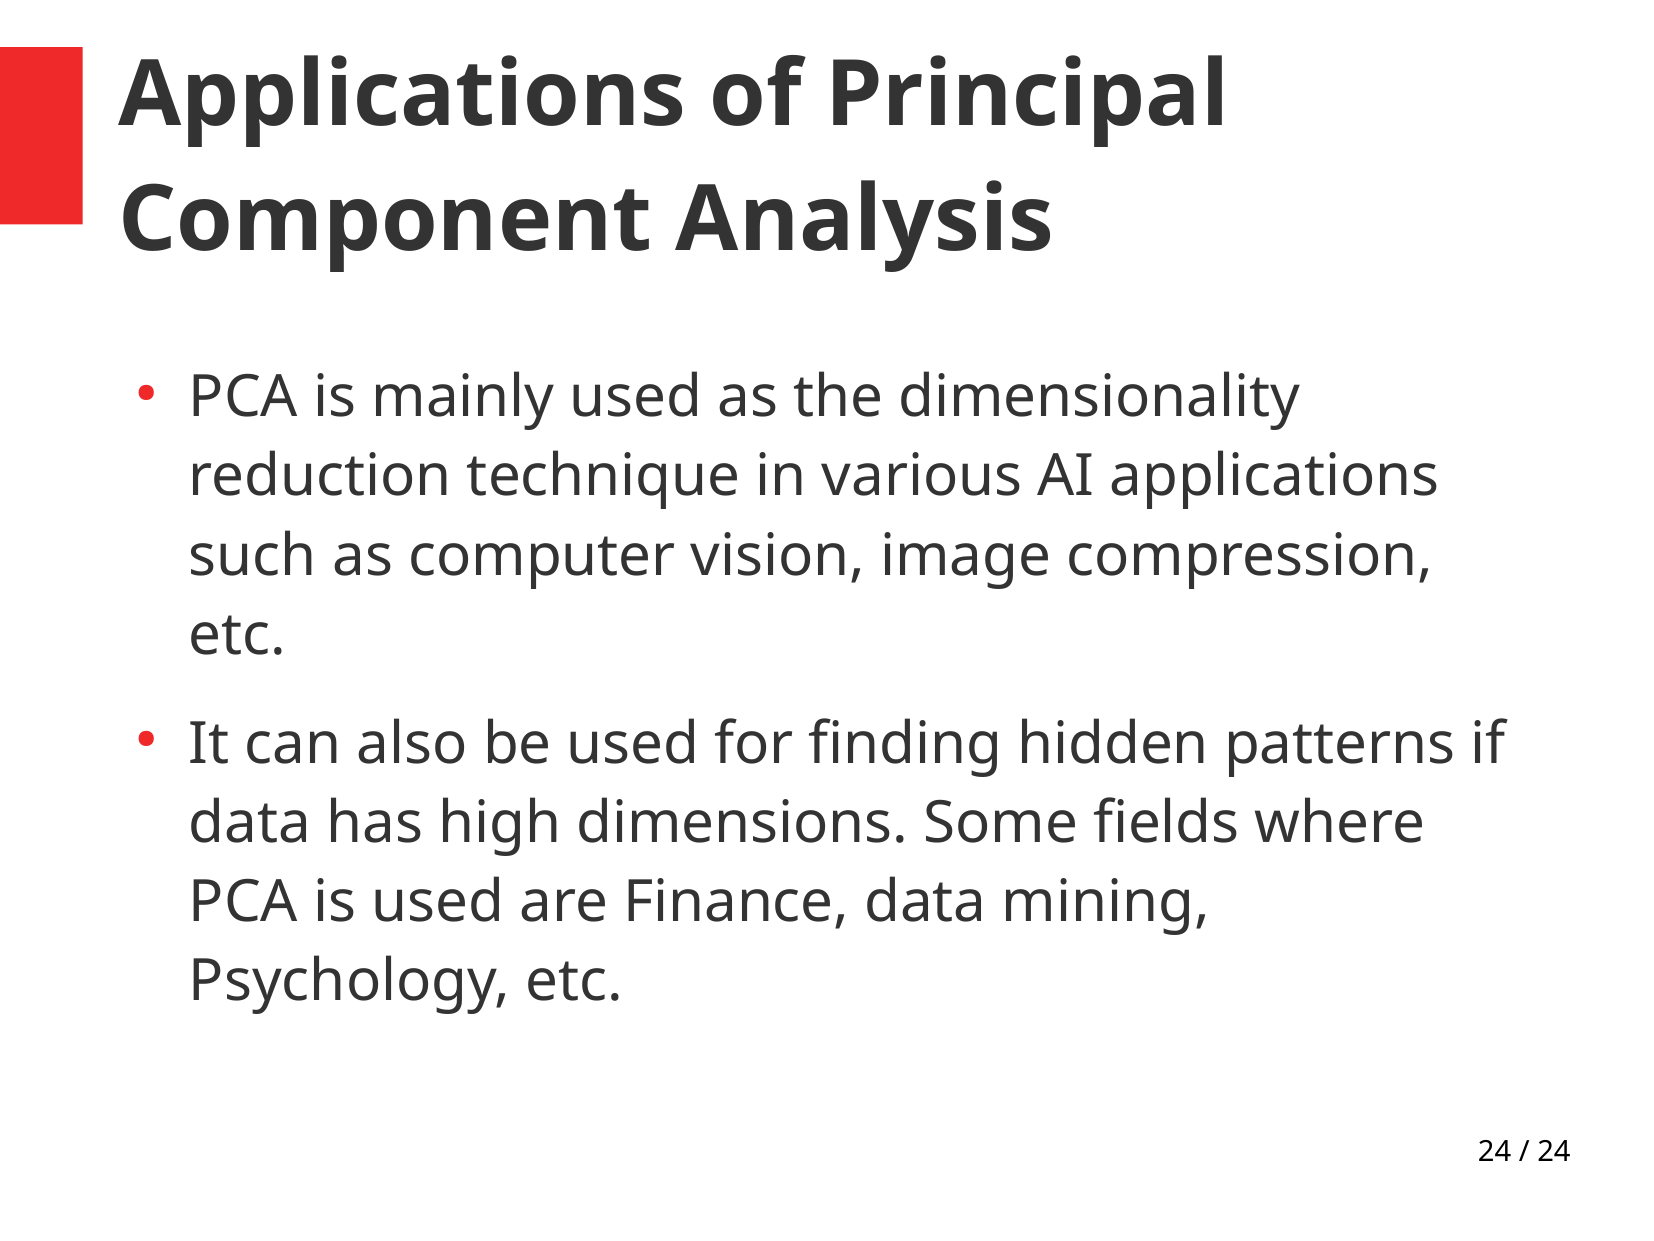

# Applications of Principal Component Analysis
PCA is mainly used as the dimensionality reduction technique in various AI applications such as computer vision, image compression, etc.
It can also be used for finding hidden patterns if data has high dimensions. Some fields where PCA is used are Finance, data mining, Psychology, etc.
24